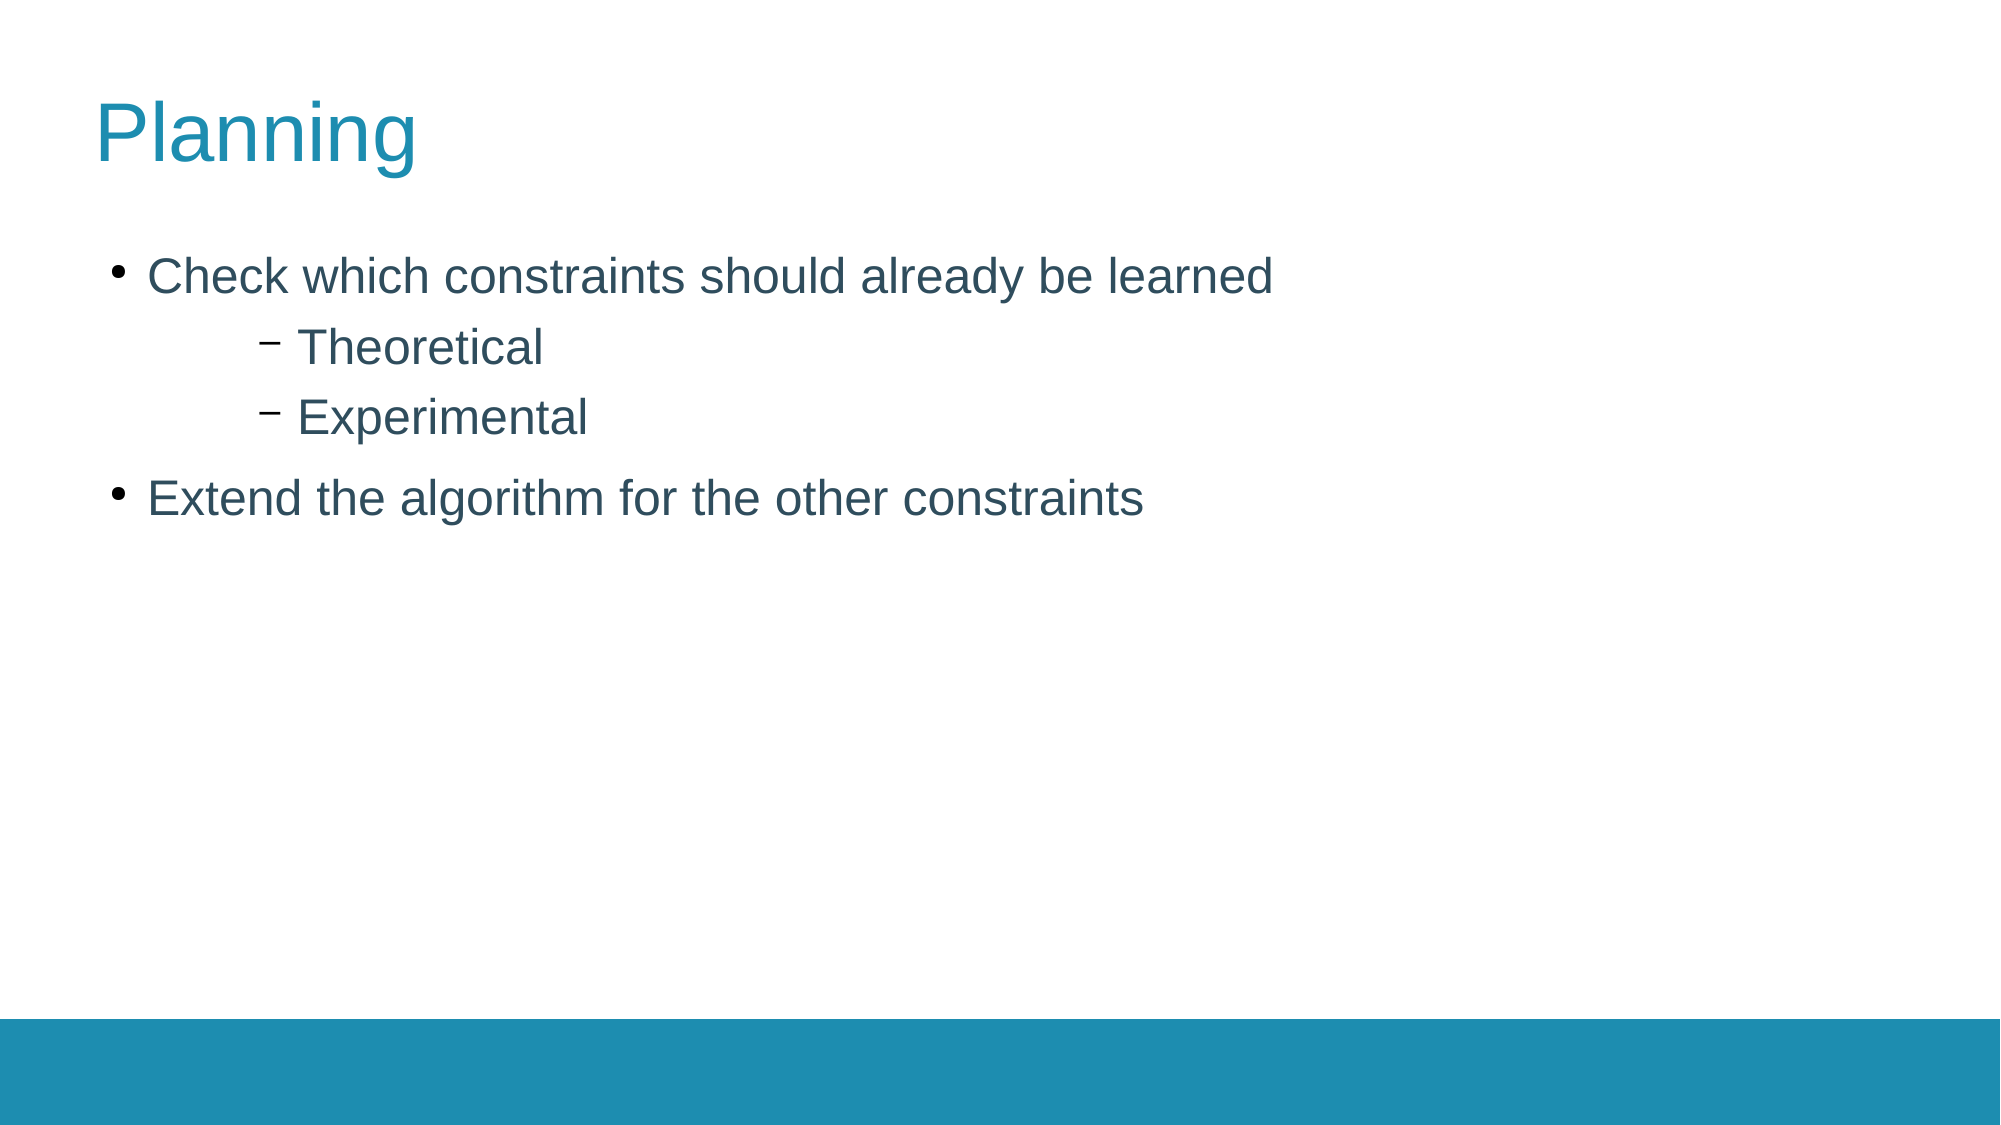

# Planning
Check which constraints should already be learned
Theoretical
Experimental
Extend the algorithm for the other constraints